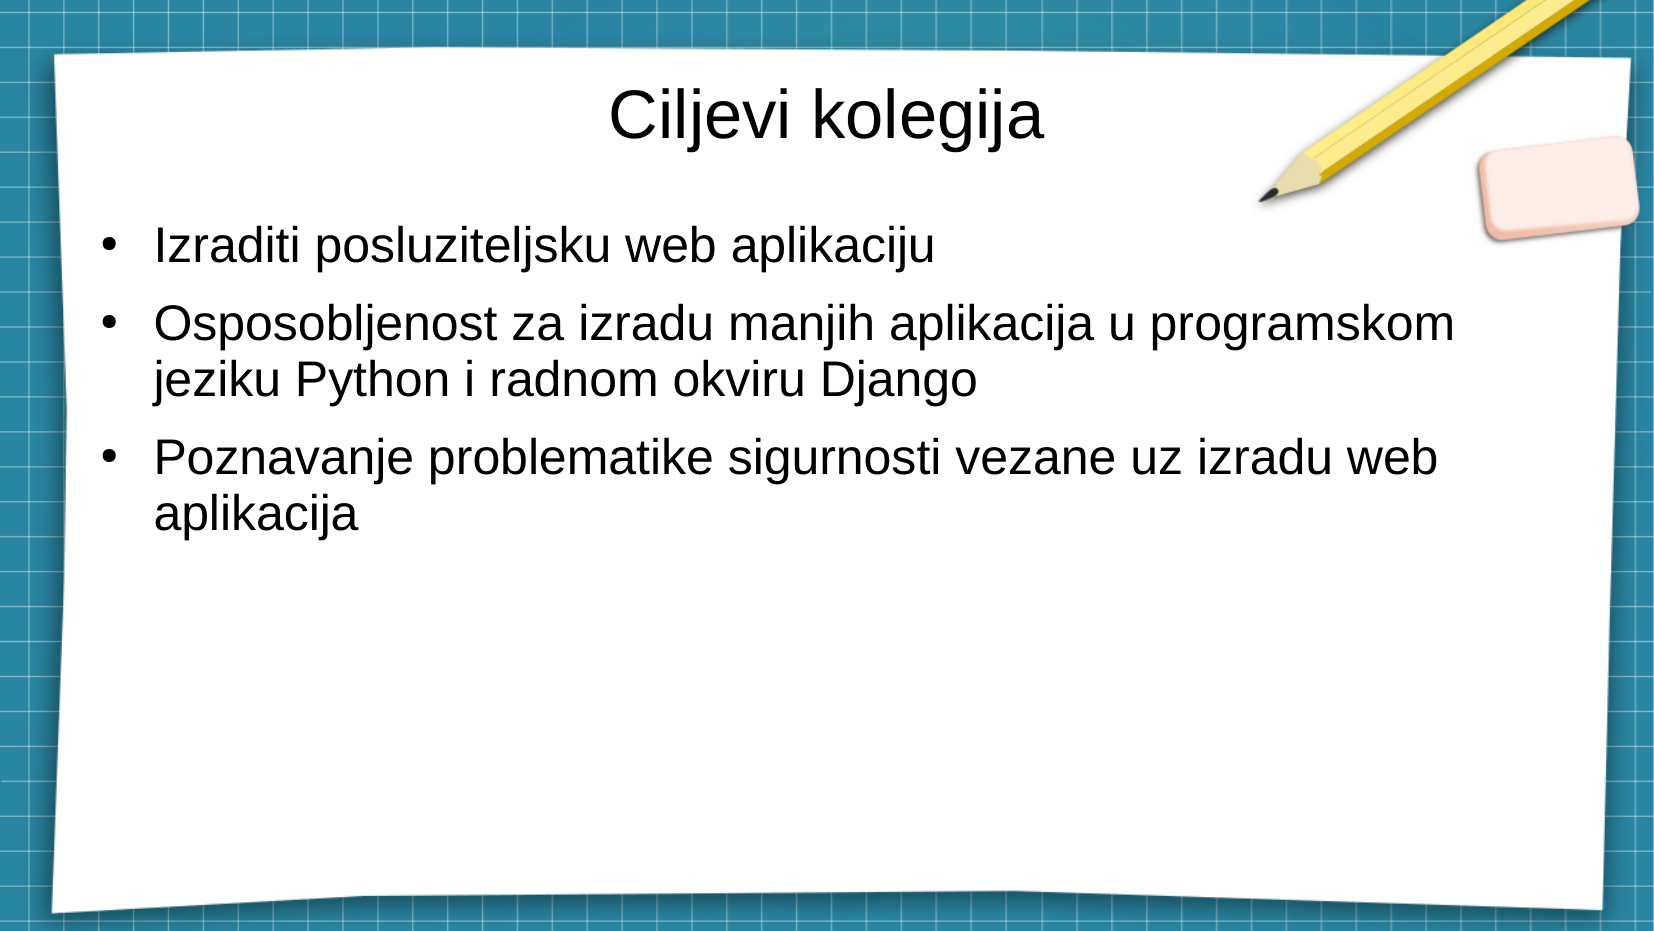

# Ciljevi kolegija
Izraditi posluziteljsku web aplikaciju
Osposobljenost za izradu manjih aplikacija u programskom jeziku Python i radnom okviru Django
Poznavanje problematike sigurnosti vezane uz izradu web aplikacija